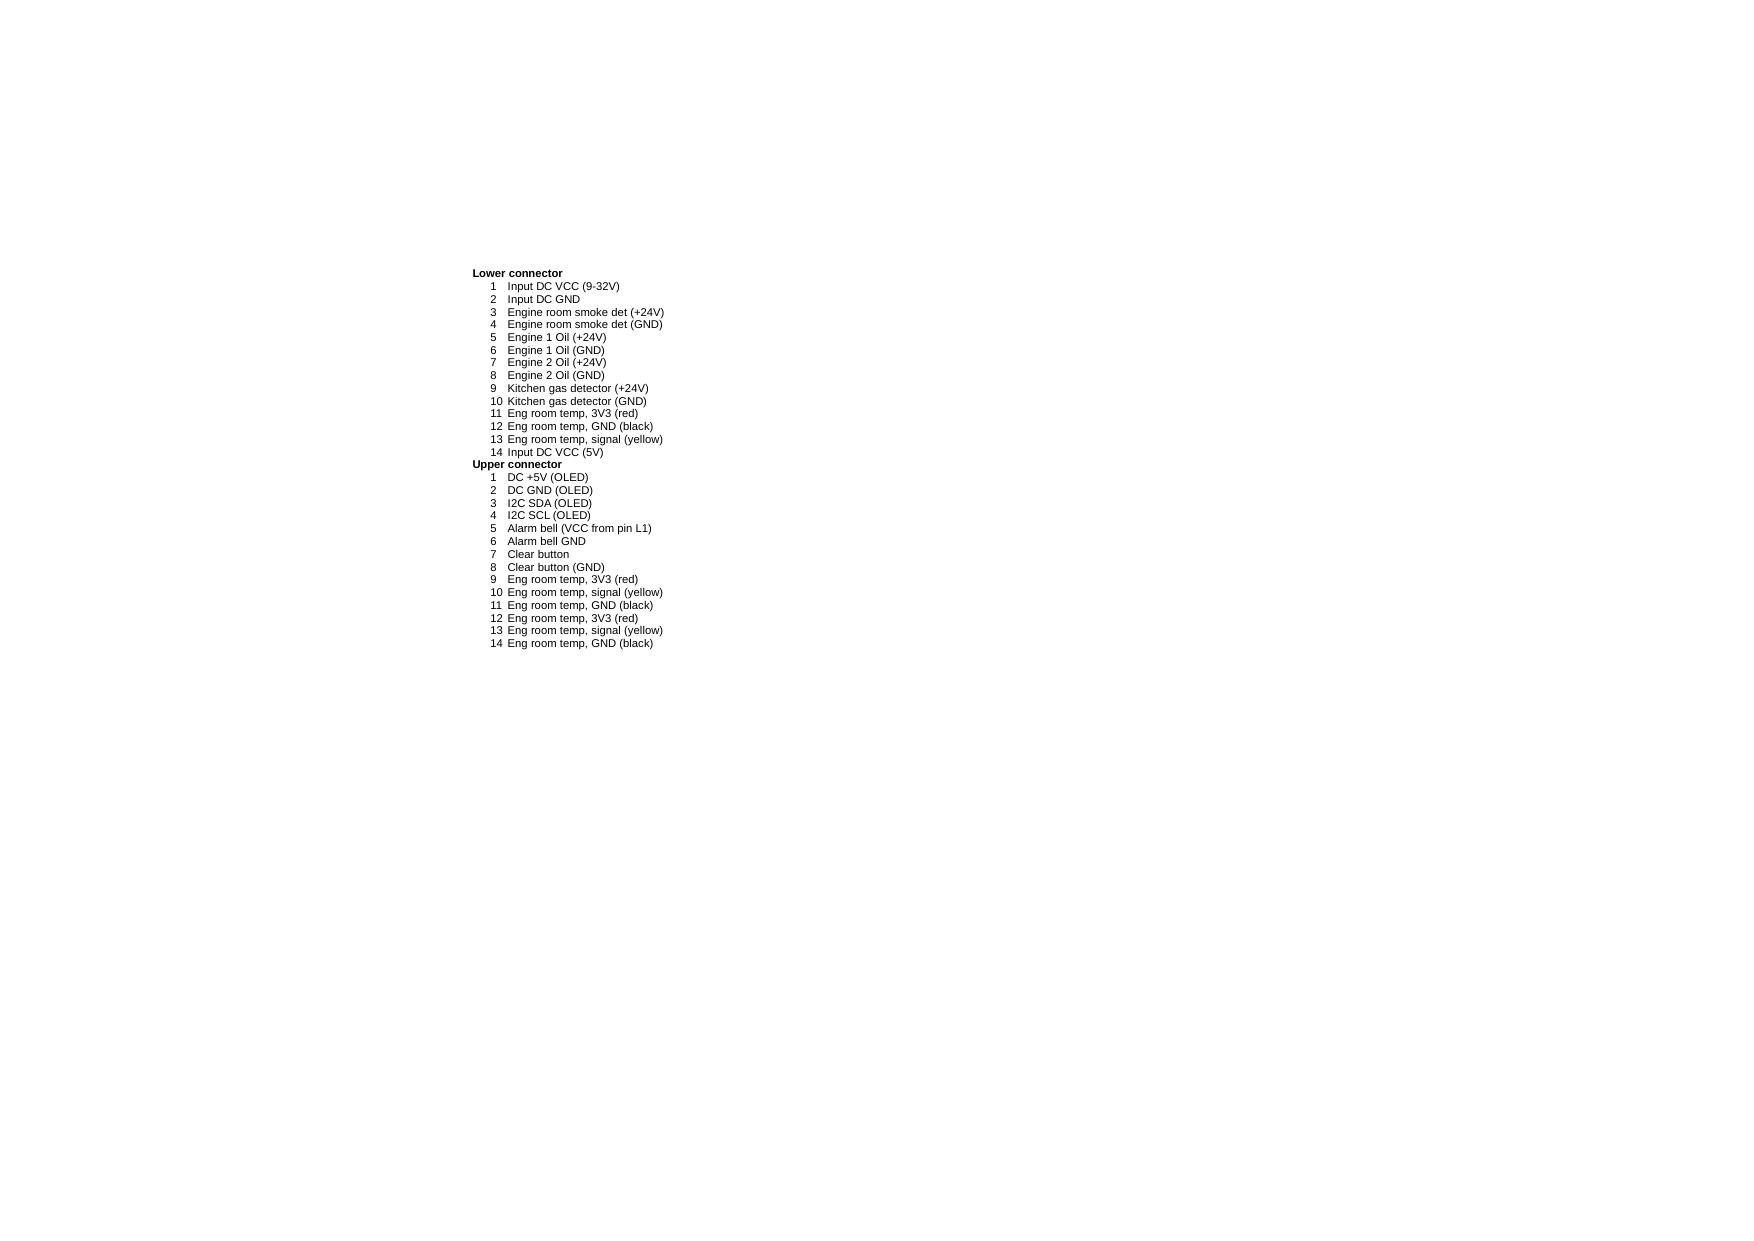

Lower connector
	1	Input DC VCC (9-32V)
	2	Input DC GND
	3	Engine room smoke det (+24V)
	4	Engine room smoke det (GND)
	5	Engine 1 Oil (+24V)
	6	Engine 1 Oil (GND)
	7	Engine 2 Oil (+24V)
	8	Engine 2 Oil (GND)
	9	Kitchen gas detector (+24V)
	10	Kitchen gas detector (GND)
	11	Eng room temp, 3V3 (red)
	12	Eng room temp, GND (black)
	13	Eng room temp, signal (yellow)
	14	Input DC VCC (5V)
Upper connector
	1	DC +5V (OLED)
	2	DC GND (OLED)
	3	I2C SDA (OLED)
	4	I2C SCL (OLED)
	5	Alarm bell (VCC from pin L1)
	6	Alarm bell GND
	7	Clear button
	8	Clear button (GND)
	9	Eng room temp, 3V3 (red)
	10	Eng room temp, signal (yellow)
	11	Eng room temp, GND (black)
	12	Eng room temp, 3V3 (red)
	13	Eng room temp, signal (yellow)
	14	Eng room temp, GND (black)